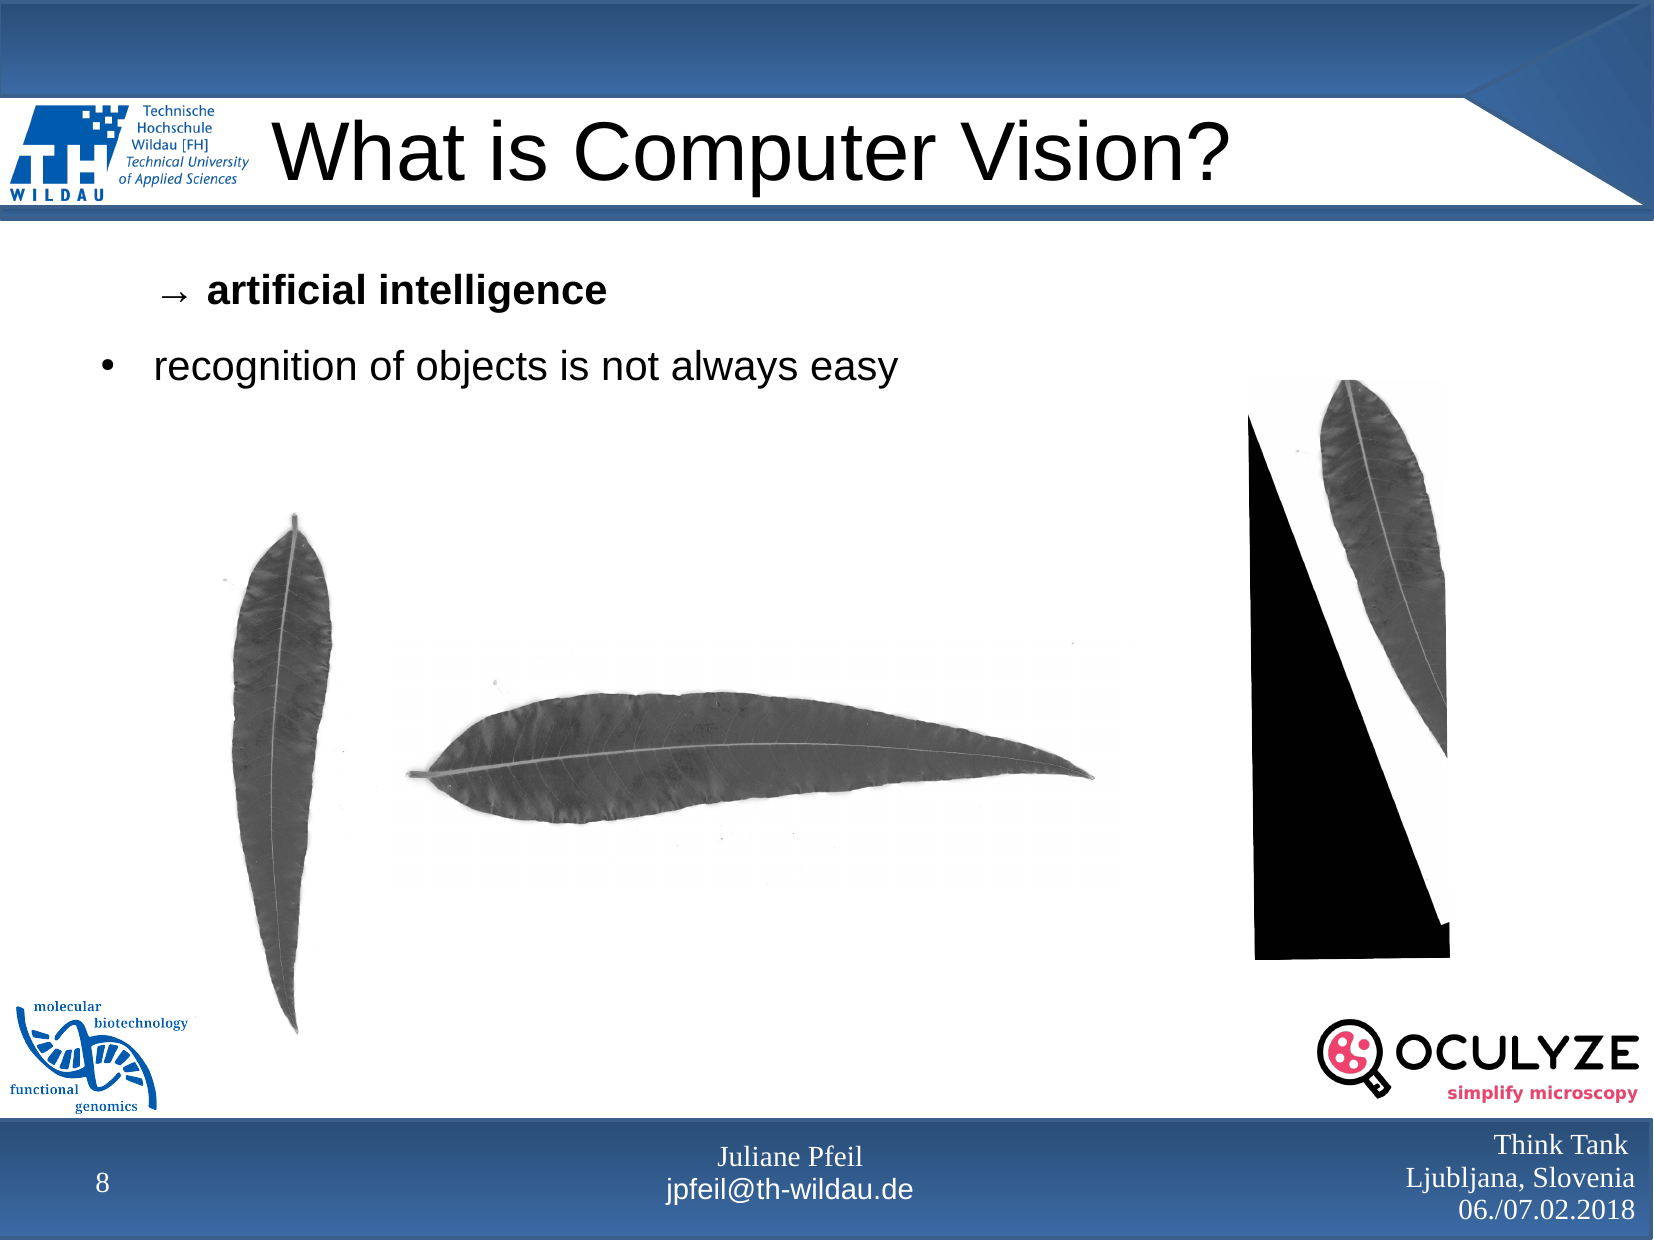

# What is Computer Vision?
→ artificial intelligence
recognition of objects is not always easy